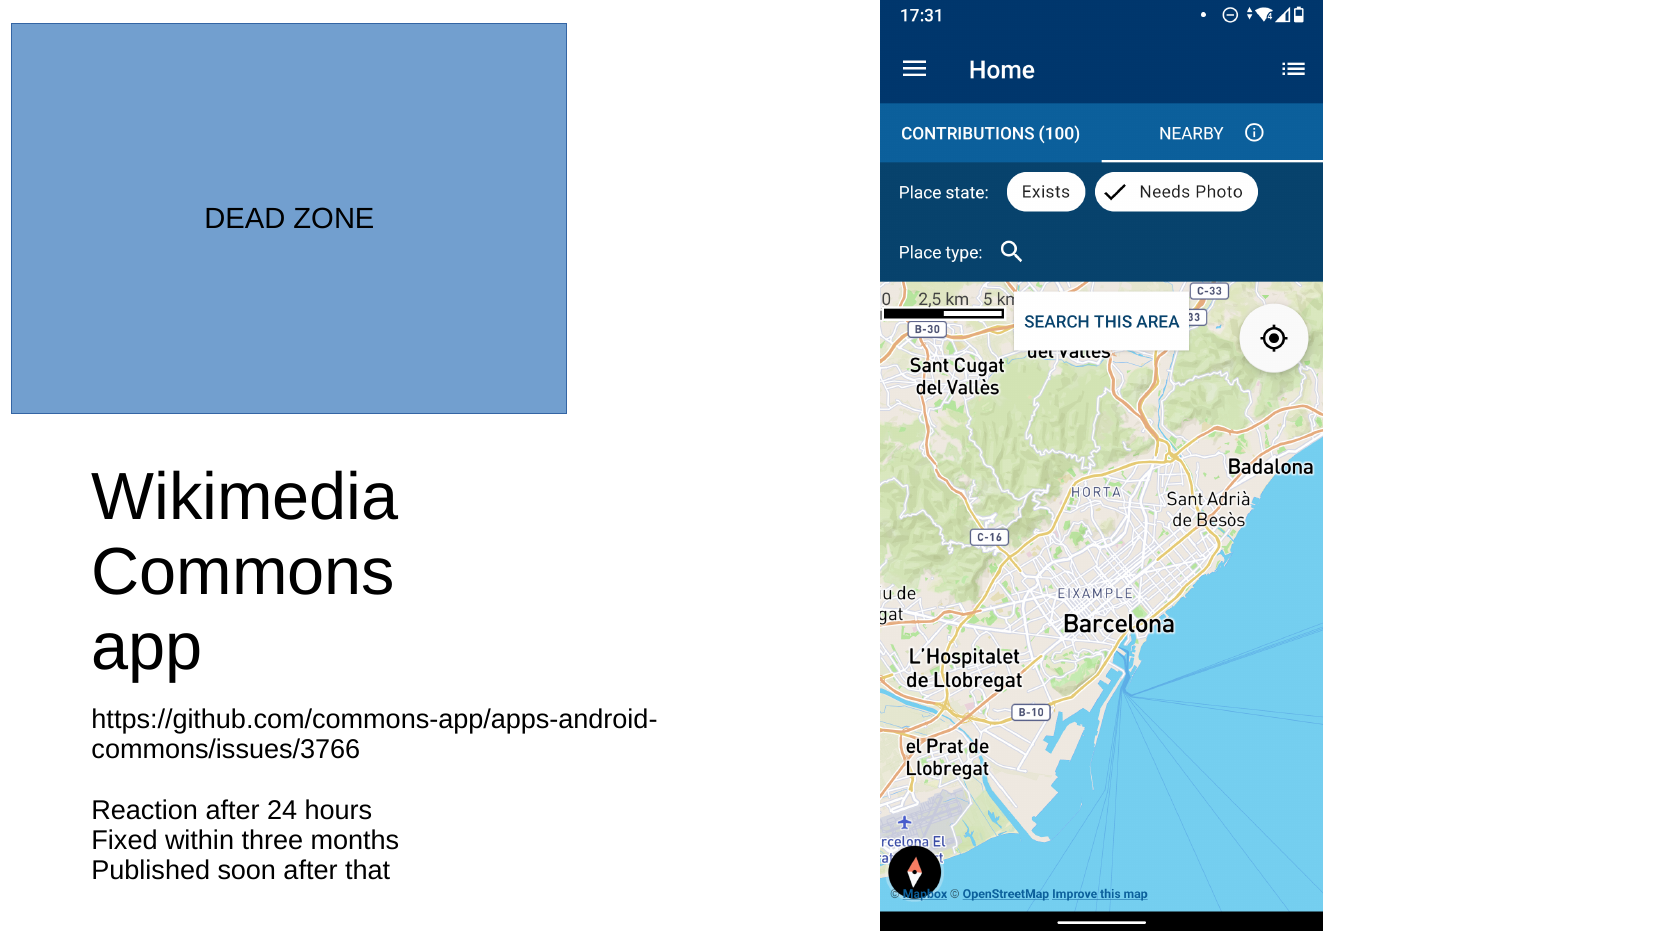

#
Wikimedia Commons
app
https://github.com/commons-app/apps-android-commons/issues/3766
Reaction after 24 hours
Fixed within three months
Published soon after that